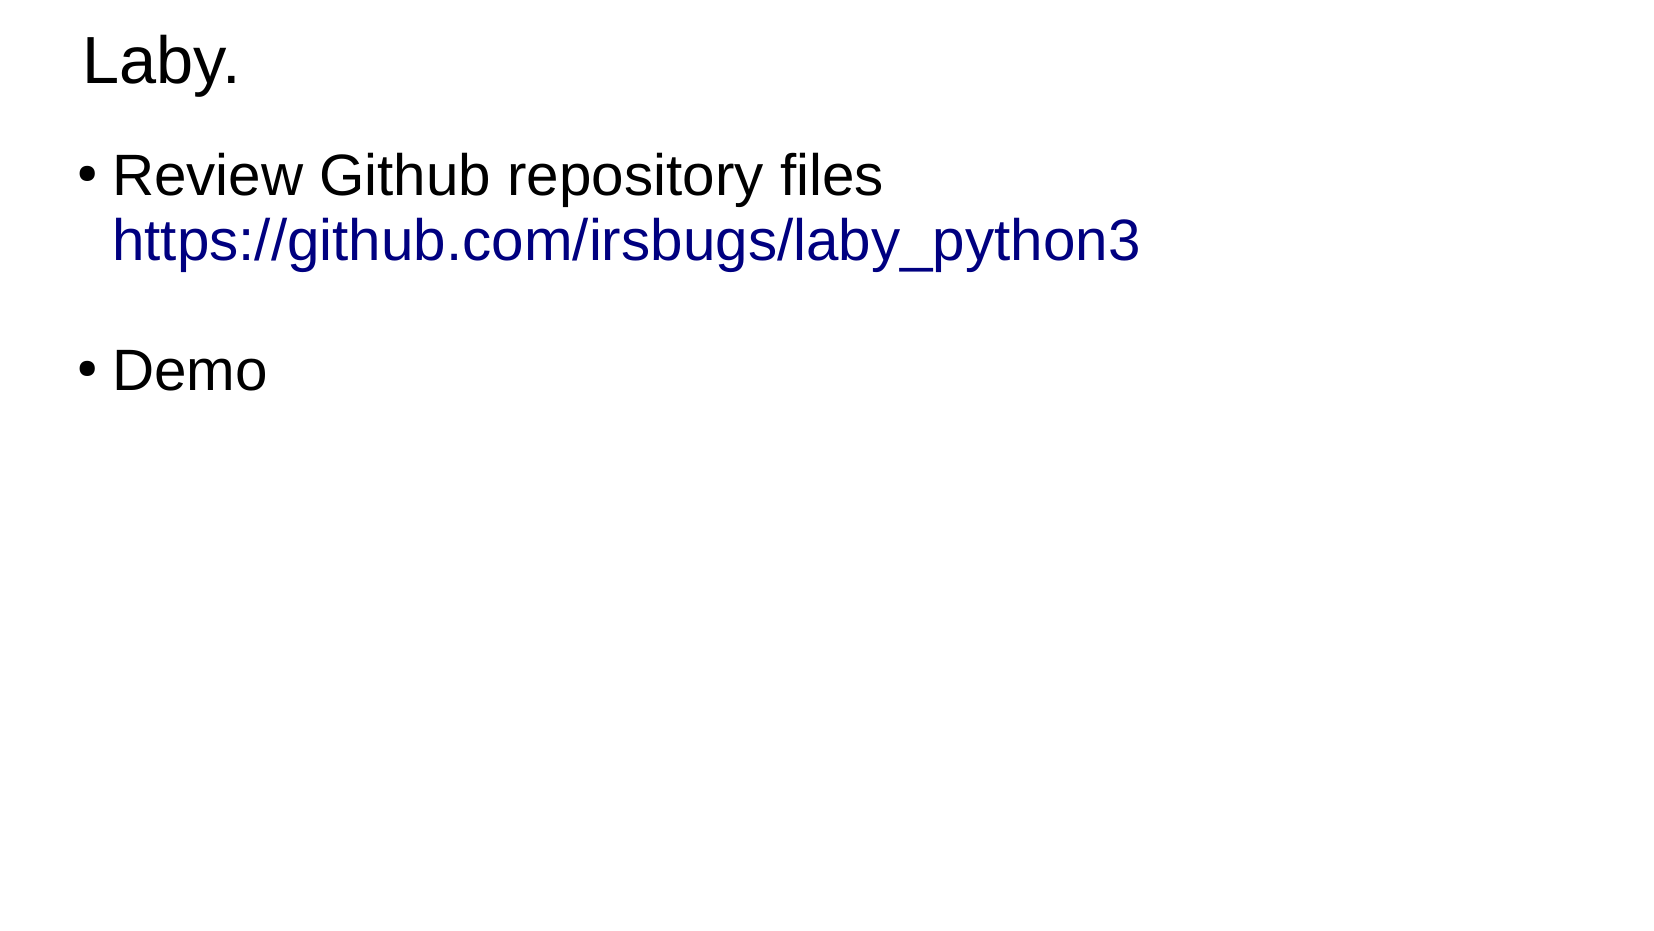

# Laby.
Review Github repository files https://github.com/irsbugs/laby_python3
Demo